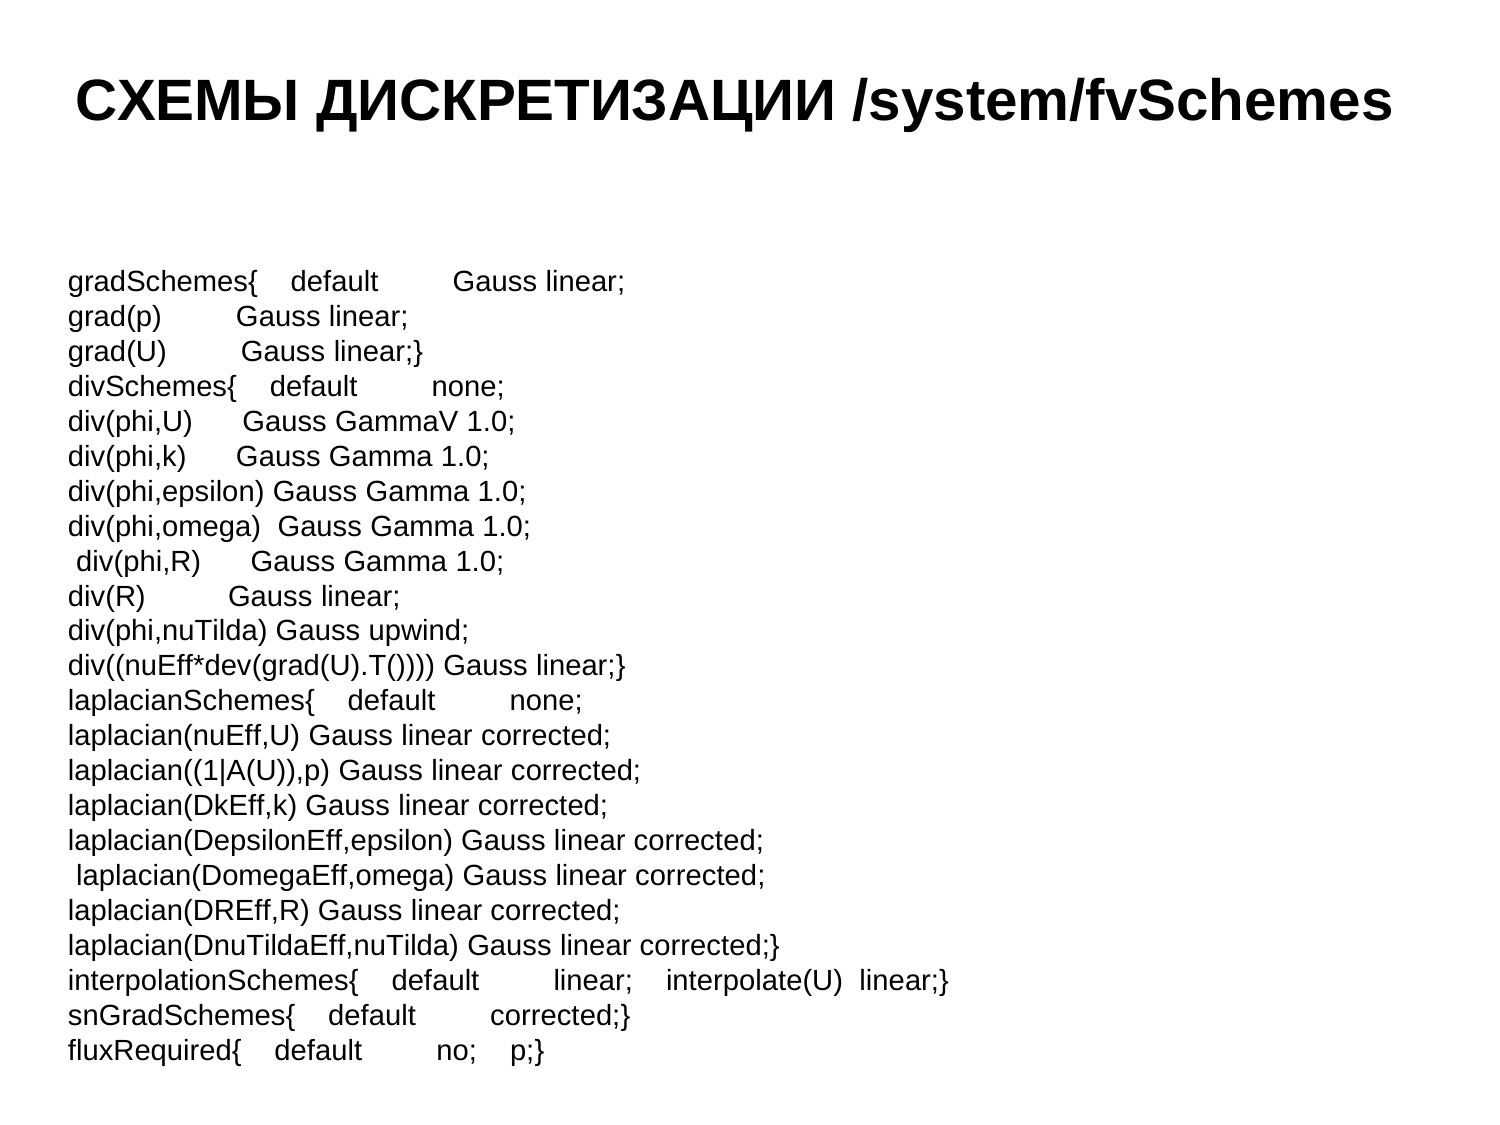

СХЕМЫ ДИСКРЕТИЗАЦИИ /system/fvSchemes
gradSchemes{ default Gauss linear;
grad(p) Gauss linear;
grad(U) Gauss linear;}
divSchemes{ default none;
div(phi,U) Gauss GammaV 1.0;
div(phi,k) Gauss Gamma 1.0;
div(phi,epsilon) Gauss Gamma 1.0;
div(phi,omega) Gauss Gamma 1.0;
 div(phi,R) Gauss Gamma 1.0;
div(R) Gauss linear;
div(phi,nuTilda) Gauss upwind;
div((nuEff*dev(grad(U).T()))) Gauss linear;}
laplacianSchemes{ default none;
laplacian(nuEff,U) Gauss linear corrected;
laplacian((1|A(U)),p) Gauss linear corrected;
laplacian(DkEff,k) Gauss linear corrected;
laplacian(DepsilonEff,epsilon) Gauss linear corrected;
 laplacian(DomegaEff,omega) Gauss linear corrected;
laplacian(DREff,R) Gauss linear corrected;
laplacian(DnuTildaEff,nuTilda) Gauss linear corrected;}
interpolationSchemes{ default linear; interpolate(U) linear;}
snGradSchemes{ default corrected;}
fluxRequired{ default no; p;}